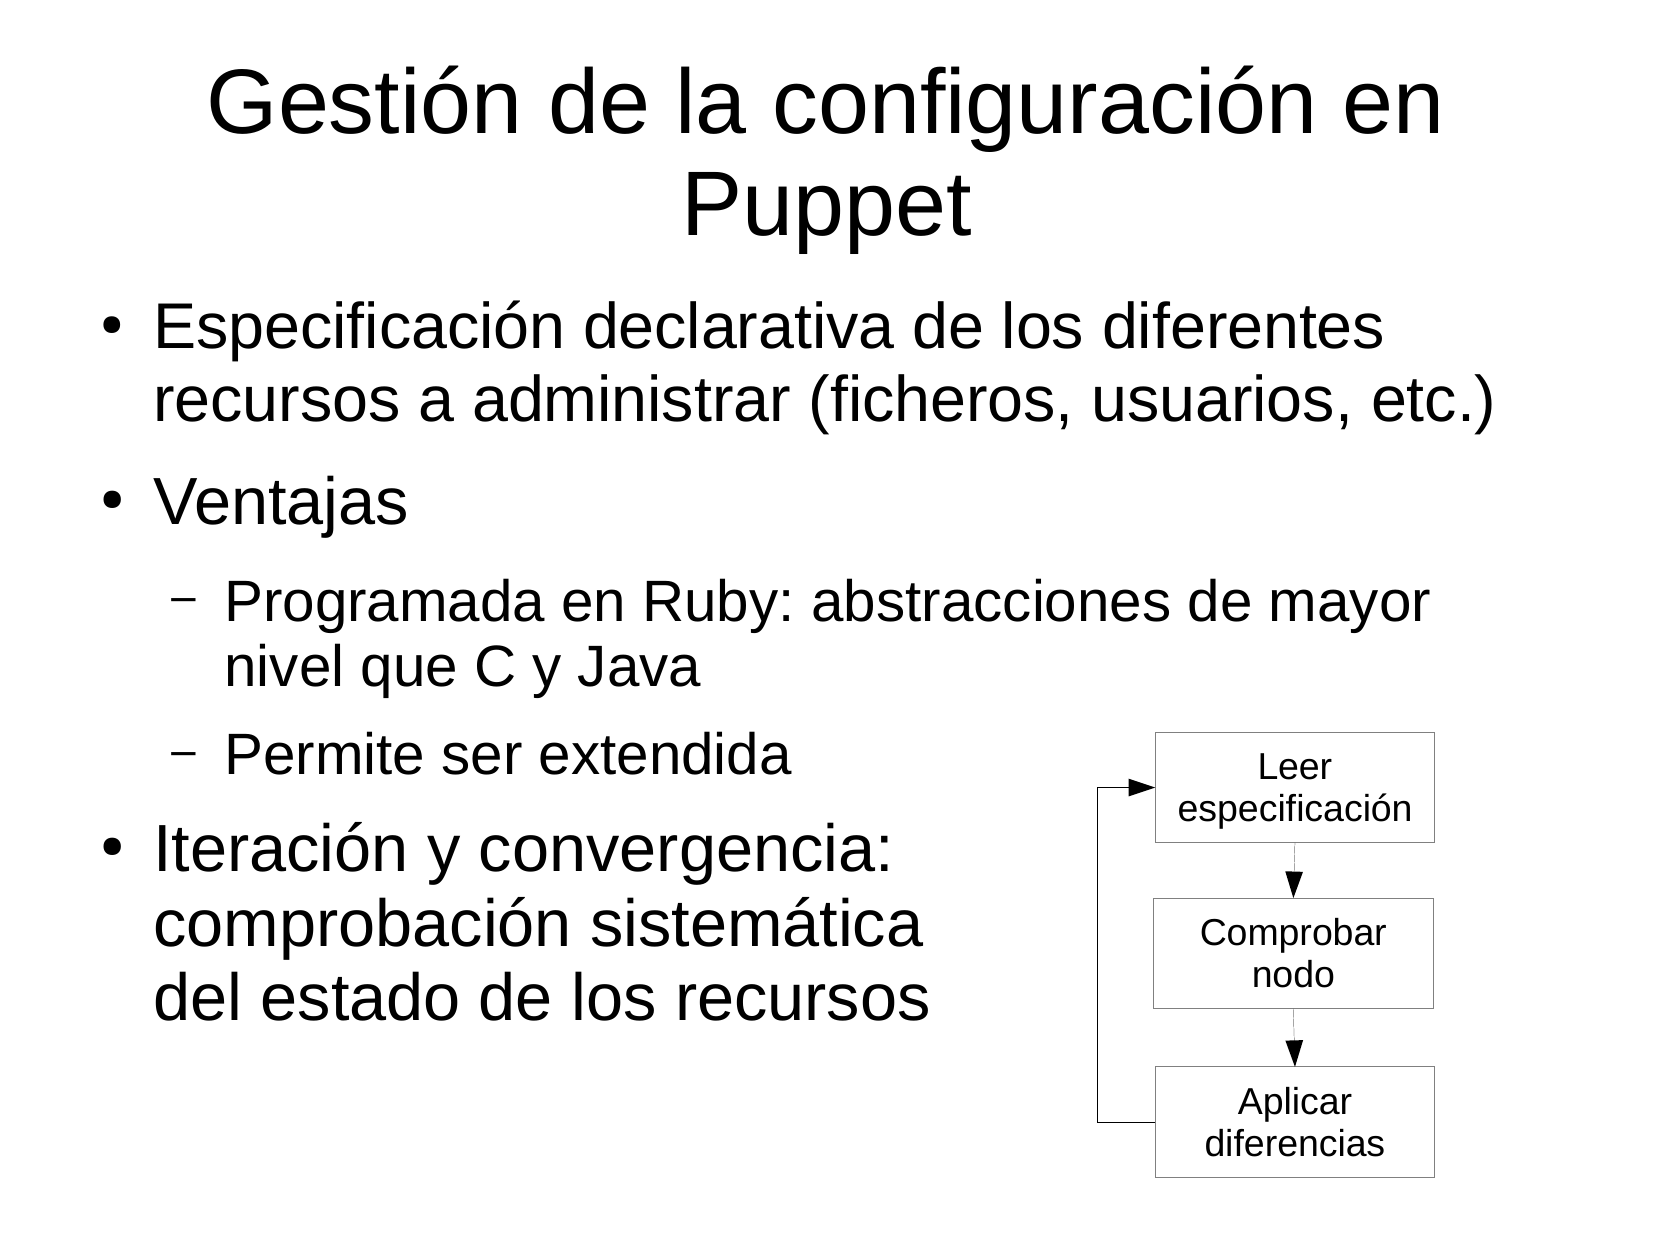

# Gestión de la configuración en Puppet
Especificación declarativa de los diferentes recursos a administrar (ficheros, usuarios, etc.)
Ventajas
Programada en Ruby: abstracciones de mayor nivel que C y Java
Permite ser extendida
Iteración y convergencia:
comprobación sistemática
del estado de los recursos
Leer
especificación
Comprobar
nodo
Aplicar
diferencias